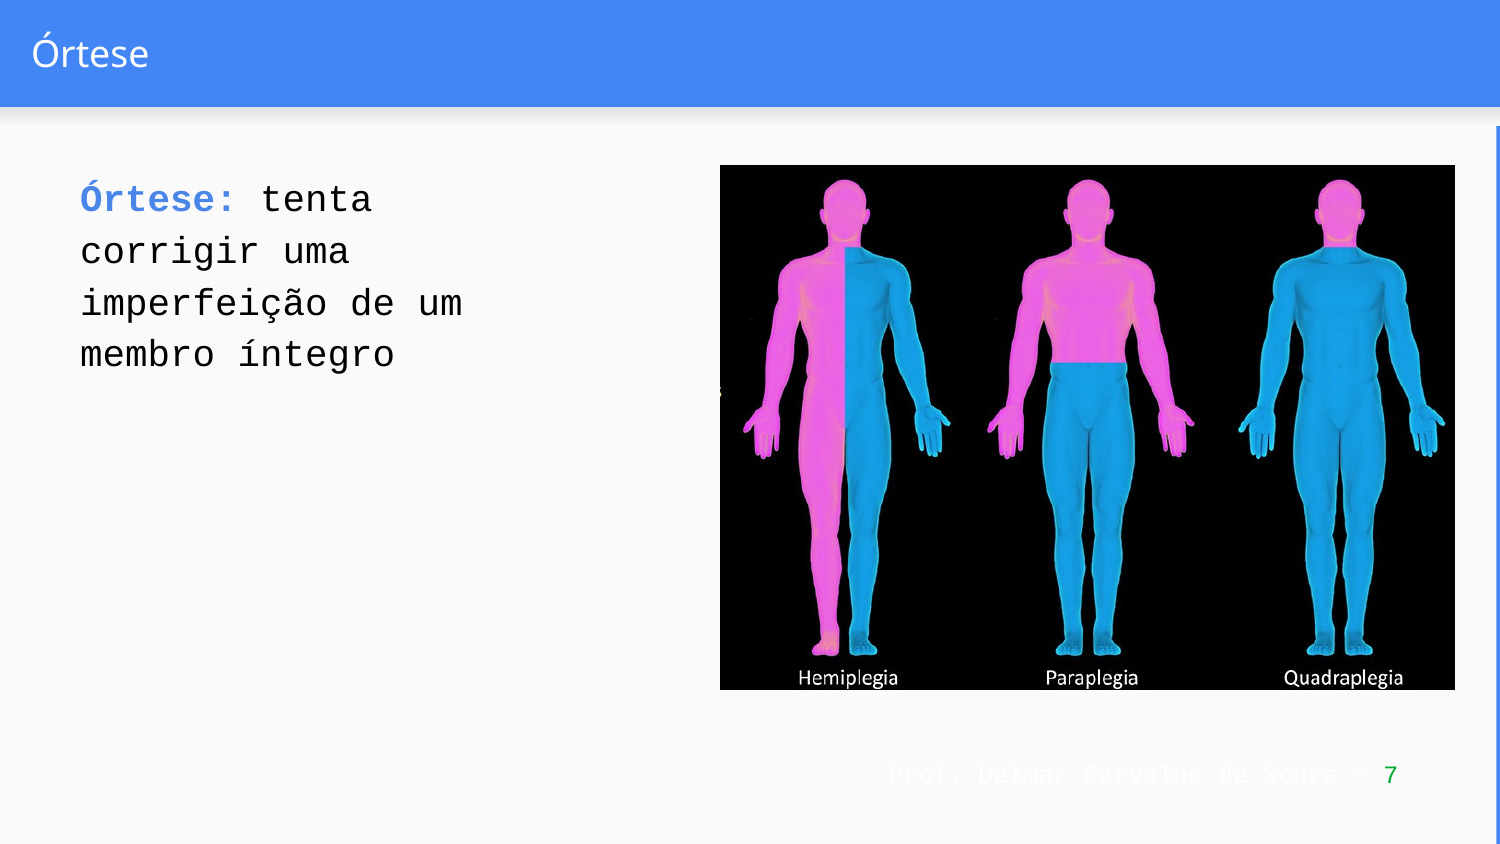

# Órtese
Órtese: tenta corrigir uma imperfeição de um membro íntegro